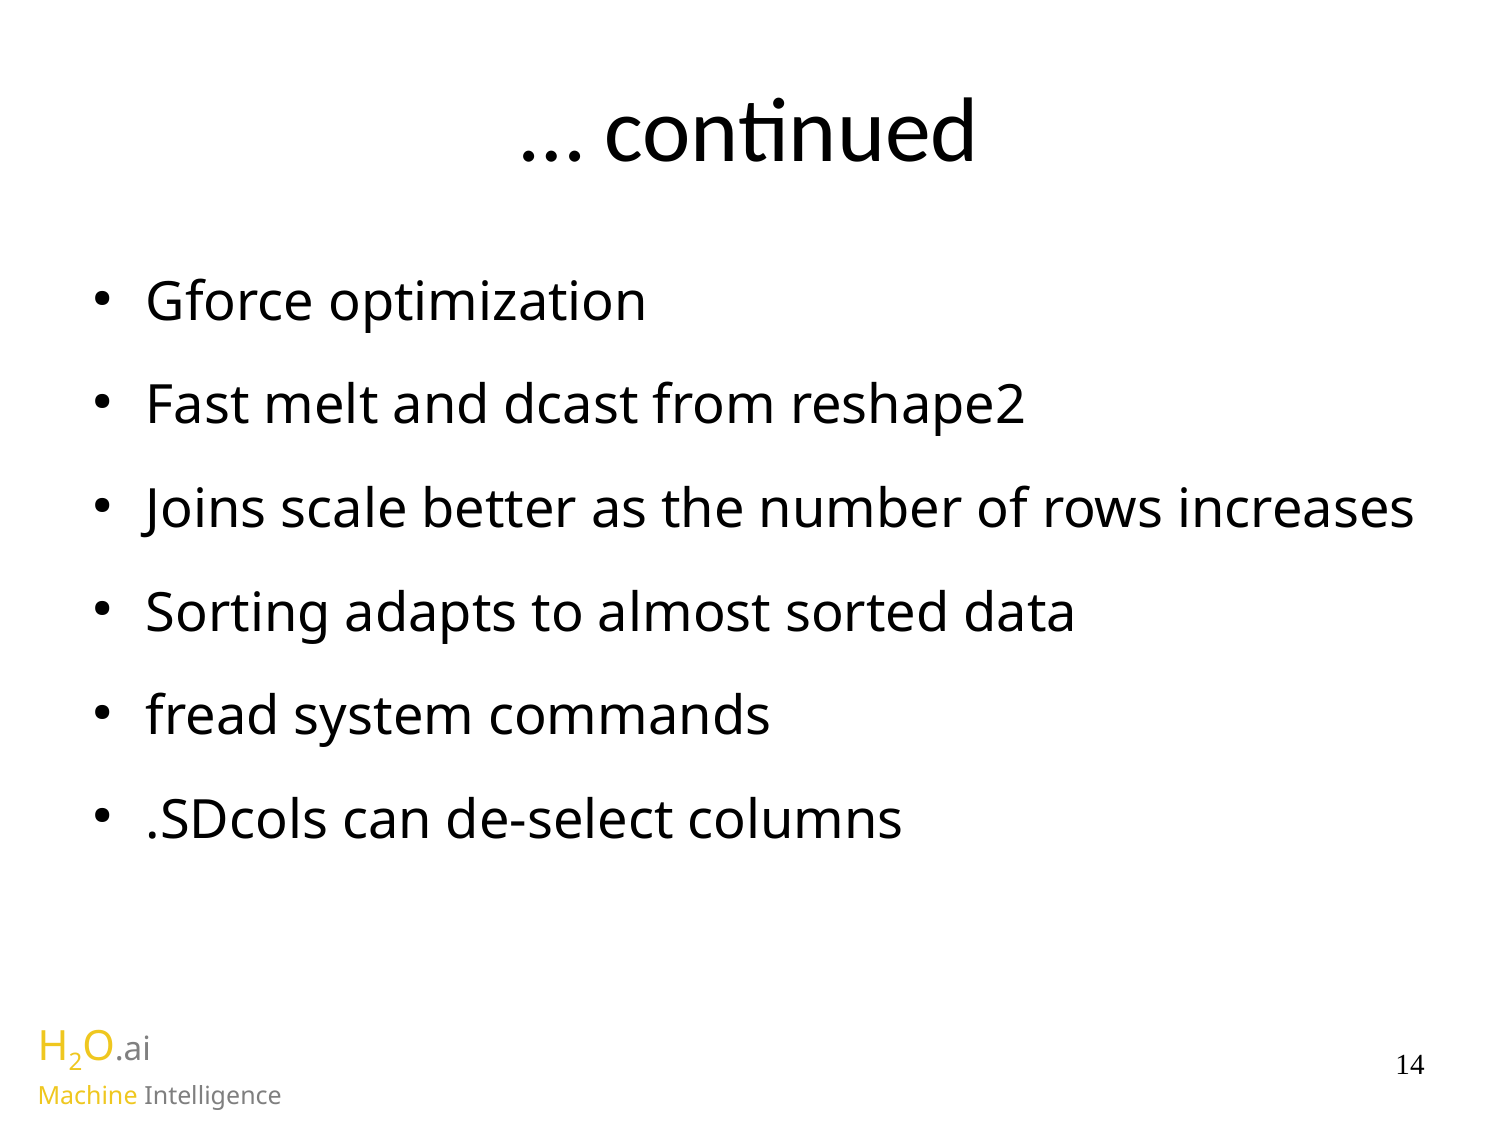

#
… continued
Gforce optimization
Fast melt and dcast from reshape2
Joins scale better as the number of rows increases
Sorting adapts to almost sorted data
fread system commands
.SDcols can de-select columns
14